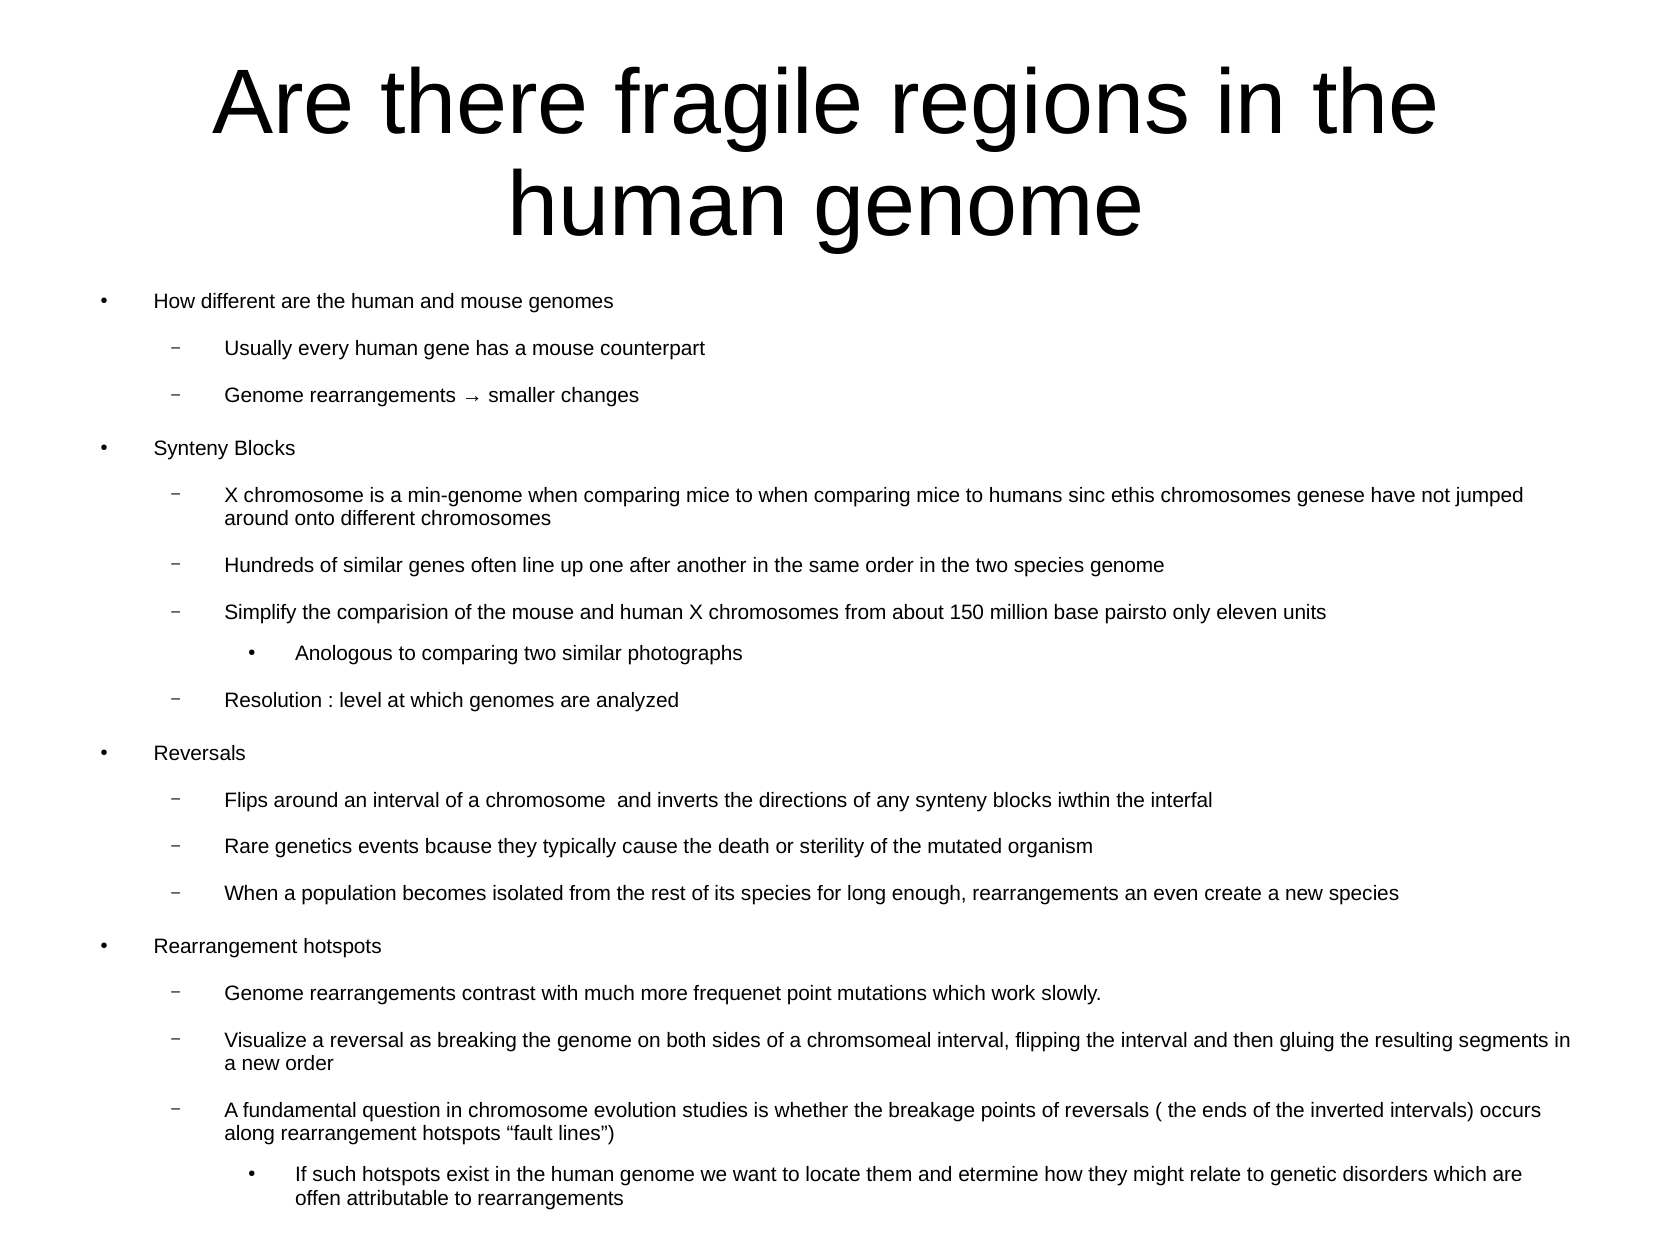

# Are there fragile regions in the human genome
How different are the human and mouse genomes
Usually every human gene has a mouse counterpart
Genome rearrangements → smaller changes
Synteny Blocks
X chromosome is a min-genome when comparing mice to when comparing mice to humans sinc ethis chromosomes genese have not jumped around onto different chromosomes
Hundreds of similar genes often line up one after another in the same order in the two species genome
Simplify the comparision of the mouse and human X chromosomes from about 150 million base pairsto only eleven units
Anologous to comparing two similar photographs
Resolution : level at which genomes are analyzed
Reversals
Flips around an interval of a chromosome and inverts the directions of any synteny blocks iwthin the interfal
Rare genetics events bcause they typically cause the death or sterility of the mutated organism
When a population becomes isolated from the rest of its species for long enough, rearrangements an even create a new species
Rearrangement hotspots
Genome rearrangements contrast with much more frequenet point mutations which work slowly.
Visualize a reversal as breaking the genome on both sides of a chromsomeal interval, flipping the interval and then gluing the resulting segments in a new order
A fundamental question in chromosome evolution studies is whether the breakage points of reversals ( the ends of the inverted intervals) occurs along rearrangement hotspots “fault lines”)
If such hotspots exist in the human genome we want to locate them and etermine how they might relate to genetic disorders which are offen attributable to rearrangements